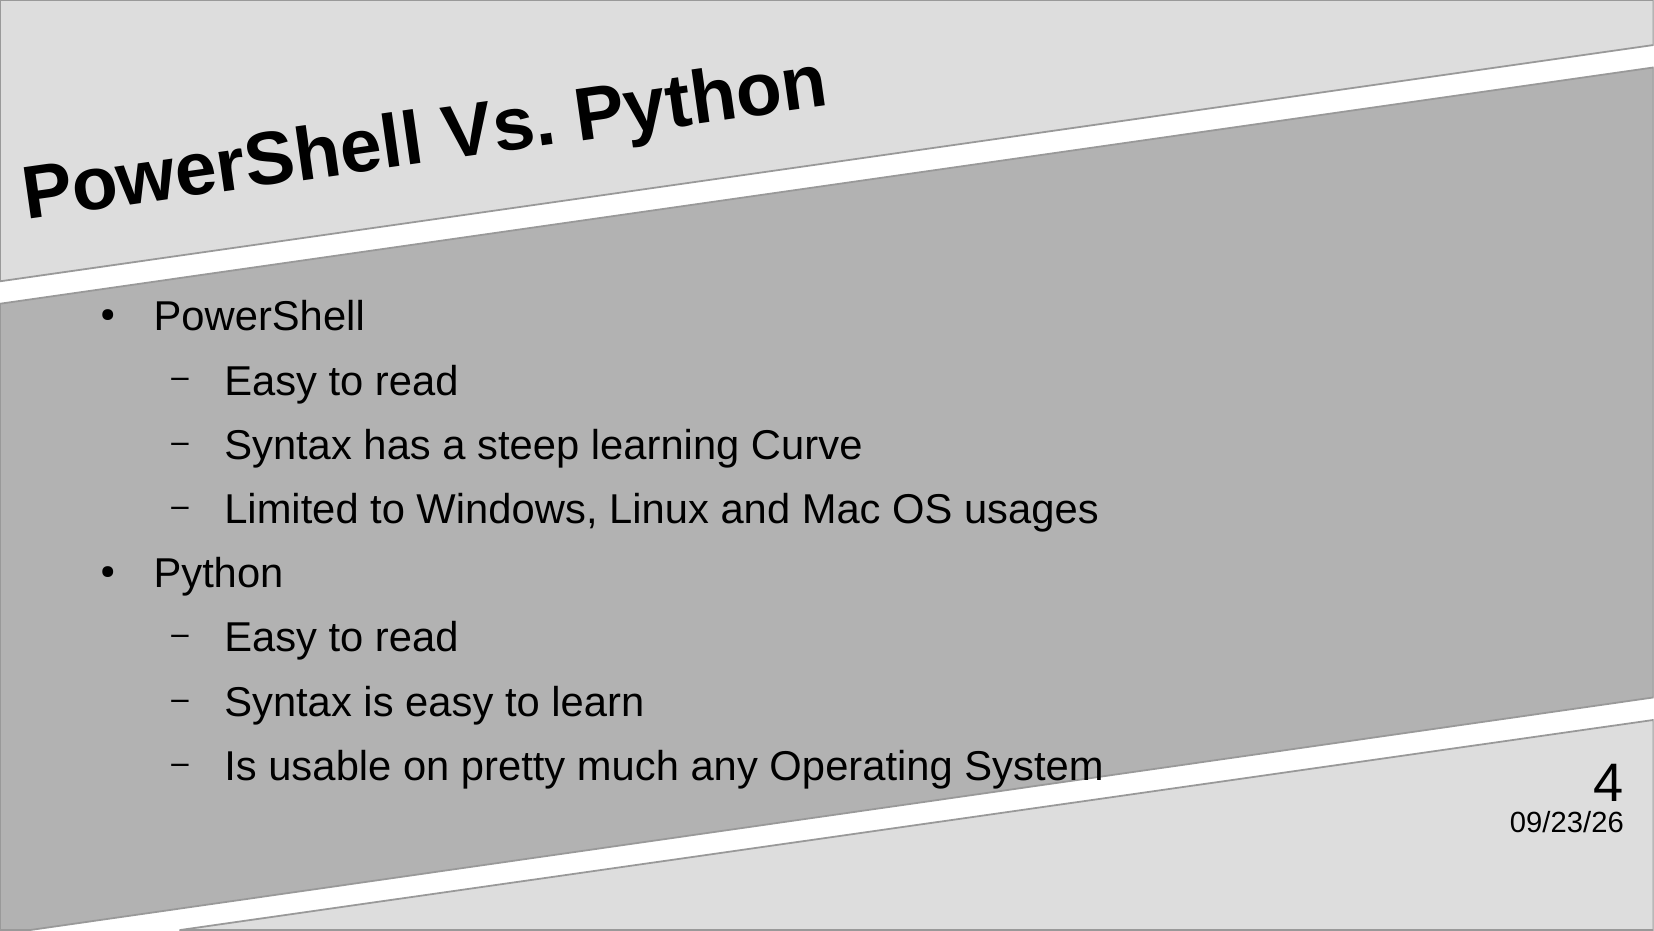

# PowerShell Vs. Python
PowerShell
Easy to read
Syntax has a steep learning Curve
Limited to Windows, Linux and Mac OS usages
Python
Easy to read
Syntax is easy to learn
Is usable on pretty much any Operating System
4